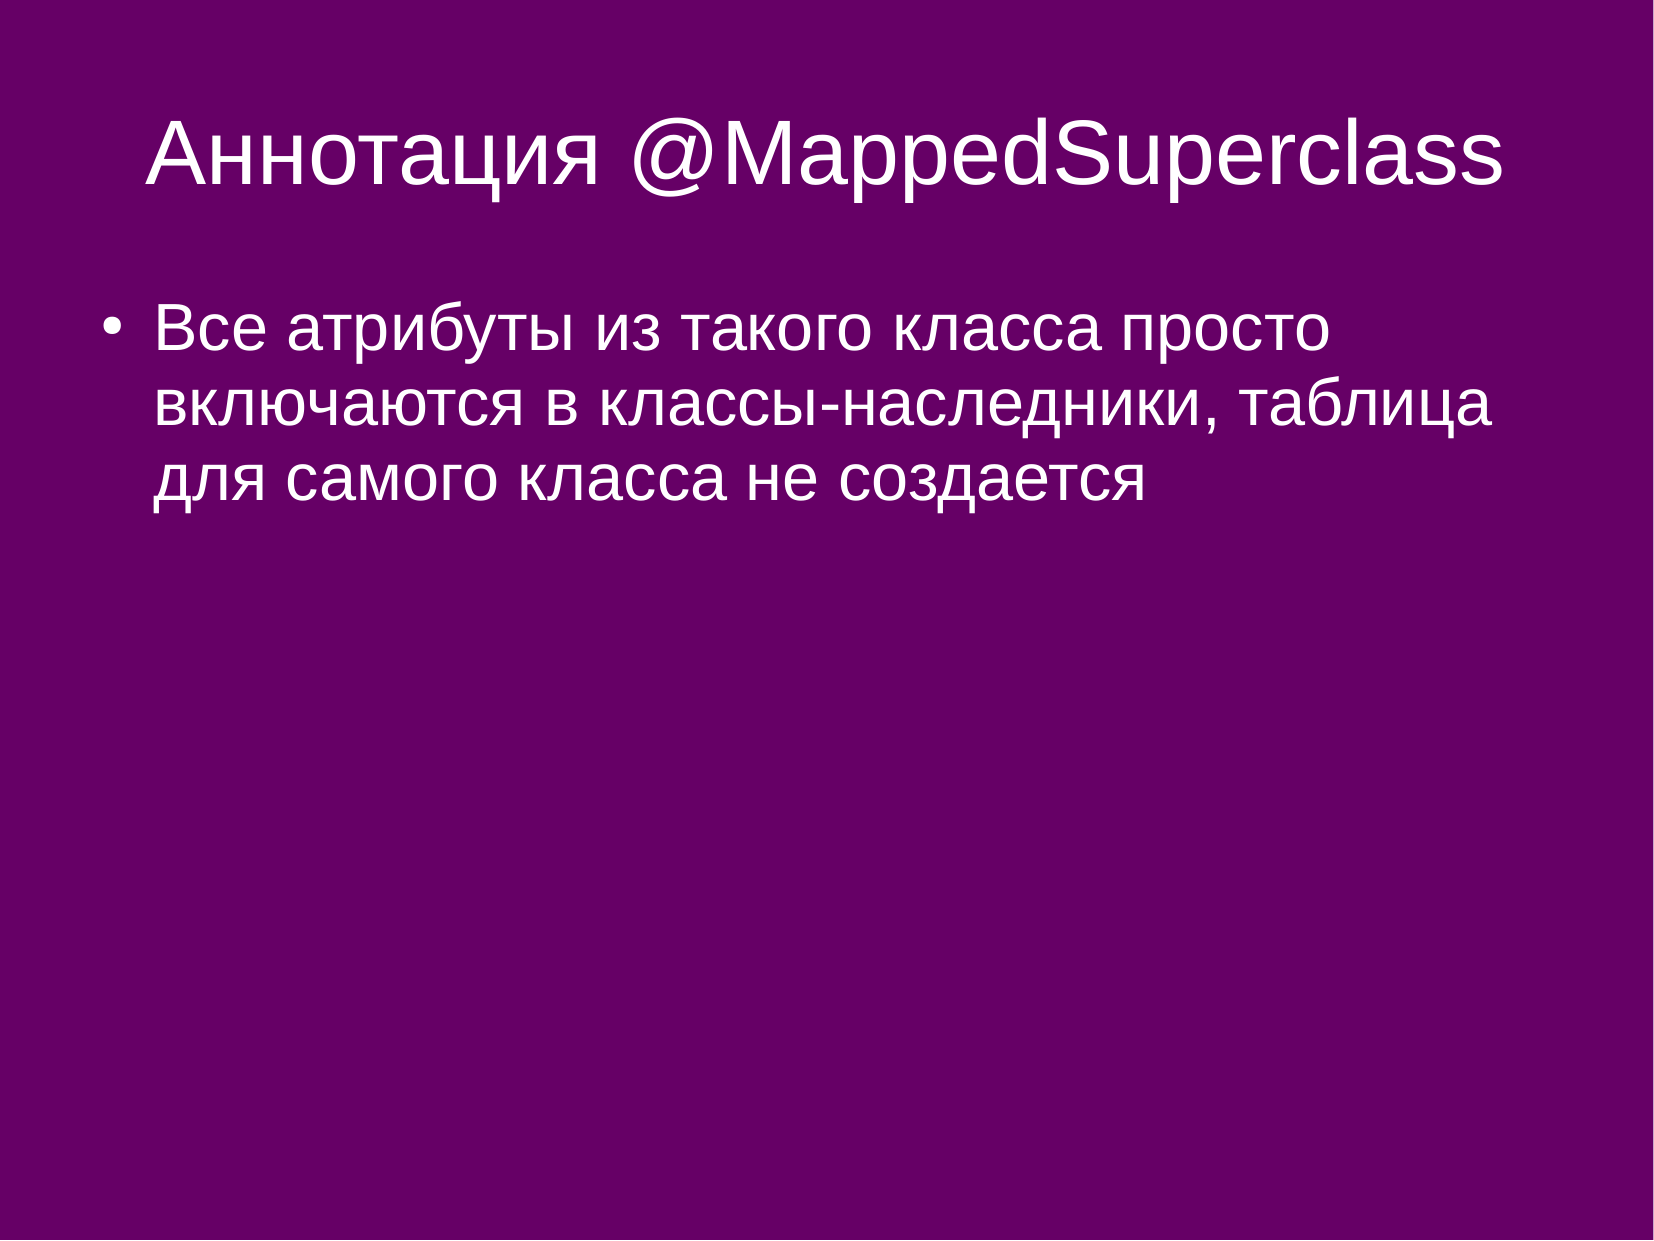

# Аннотация @MappedSuperclass
Все атрибуты из такого класса просто включаются в классы-наследники, таблица для самого класса не создается